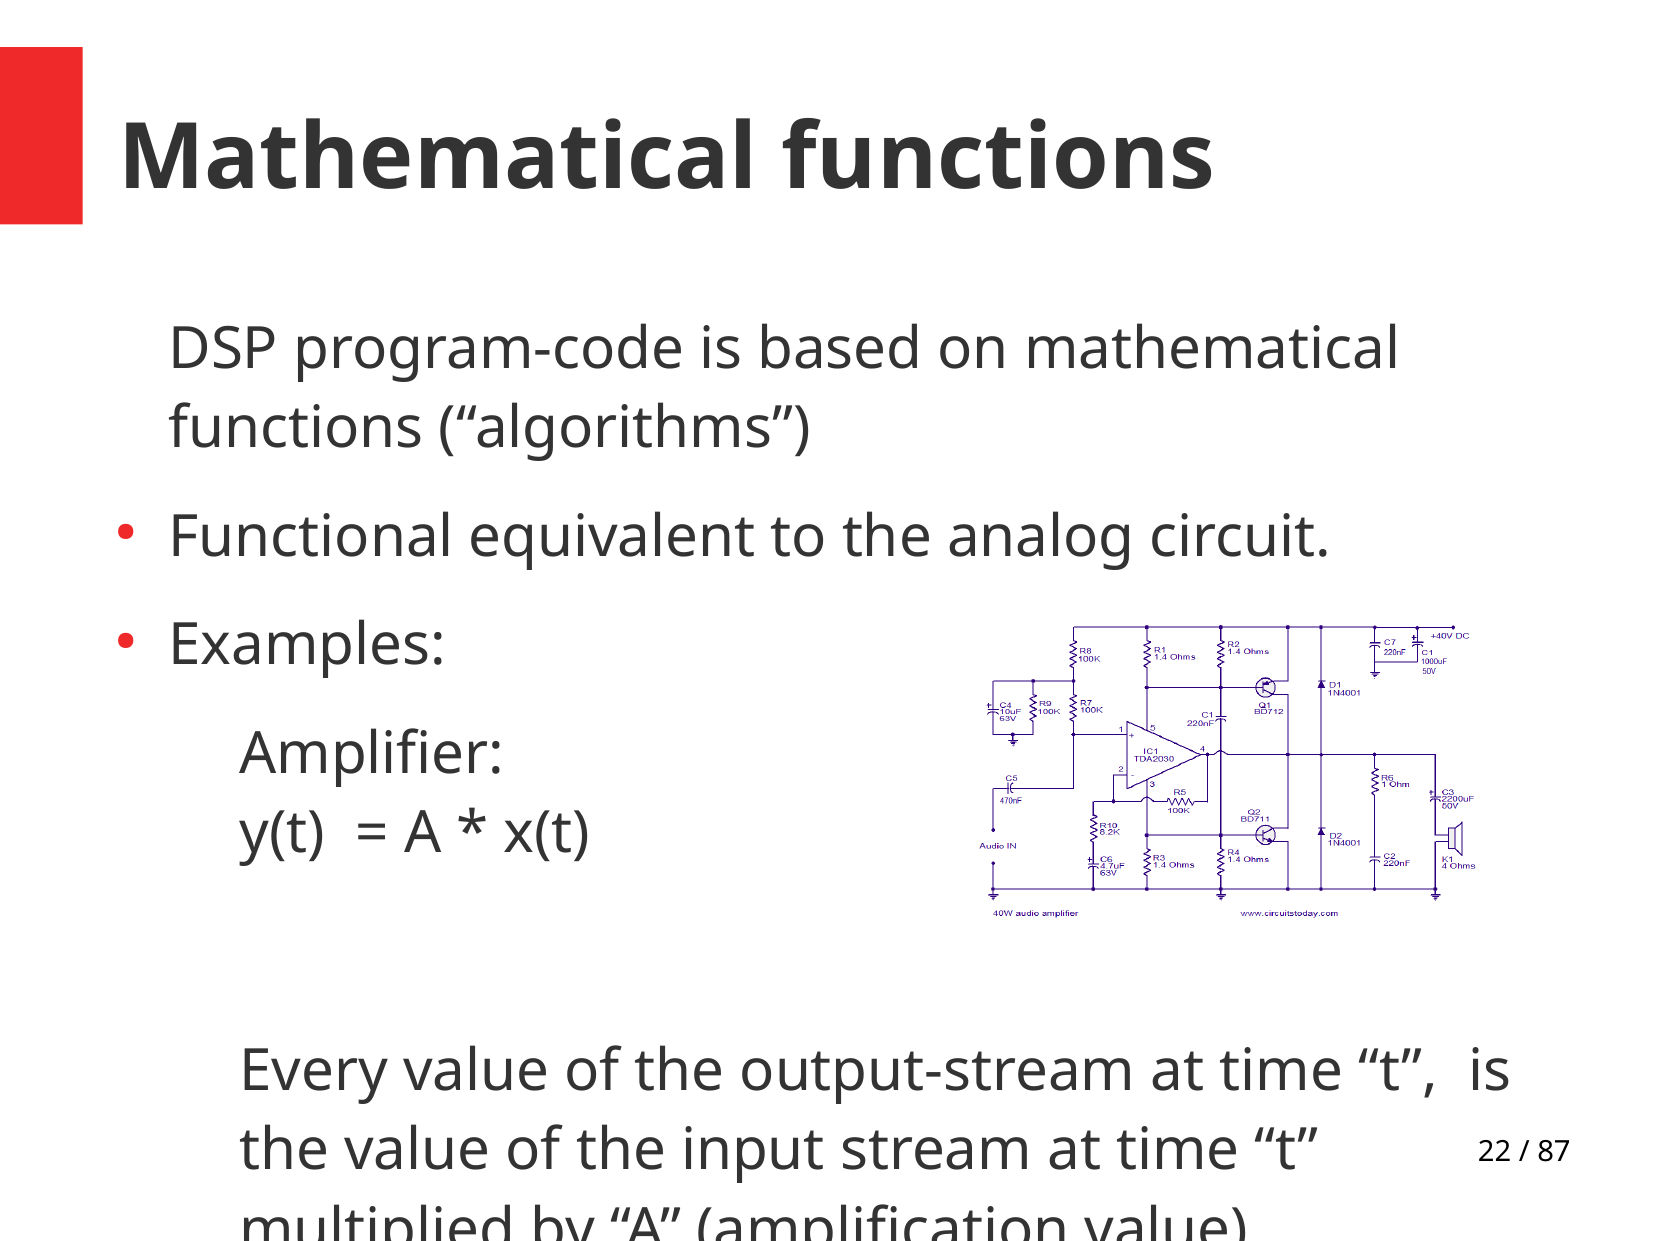

# Mathematical functions
DSP program-code is based on mathematical functions (“algorithms”)
Functional equivalent to the analog circuit.
Examples:
Amplifier:
y(t) = A * x(t)
Every value of the output-stream at time “t”, is the value of the input stream at time “t” multiplied by “A” (amplification value)
22